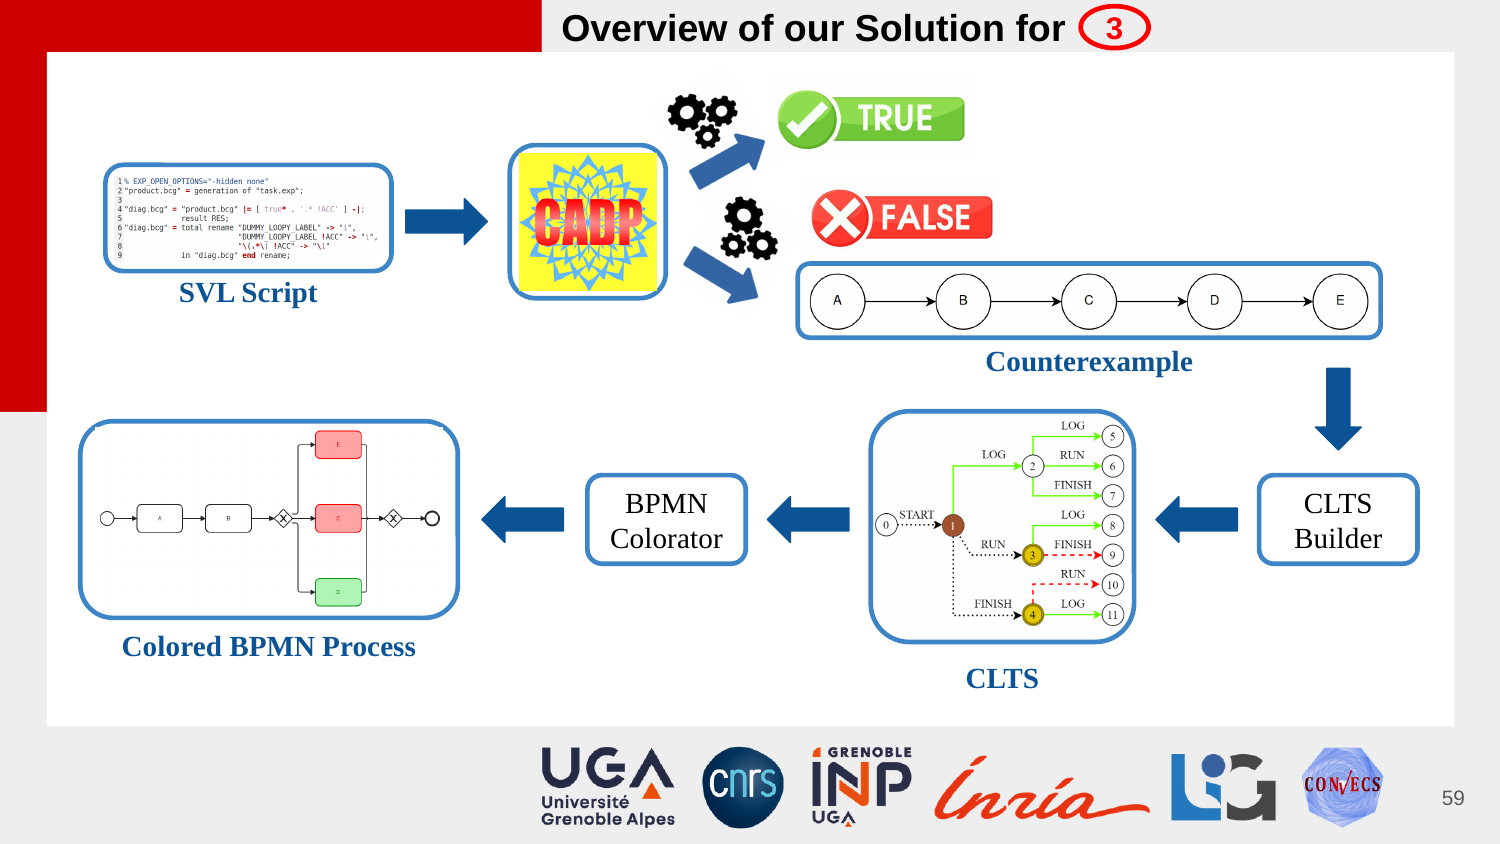

Overview of our Solution for
3
SVL Script
Counterexample
BPMN
Colorator
CLTS
Builder
Colored BPMN Process
CLTS